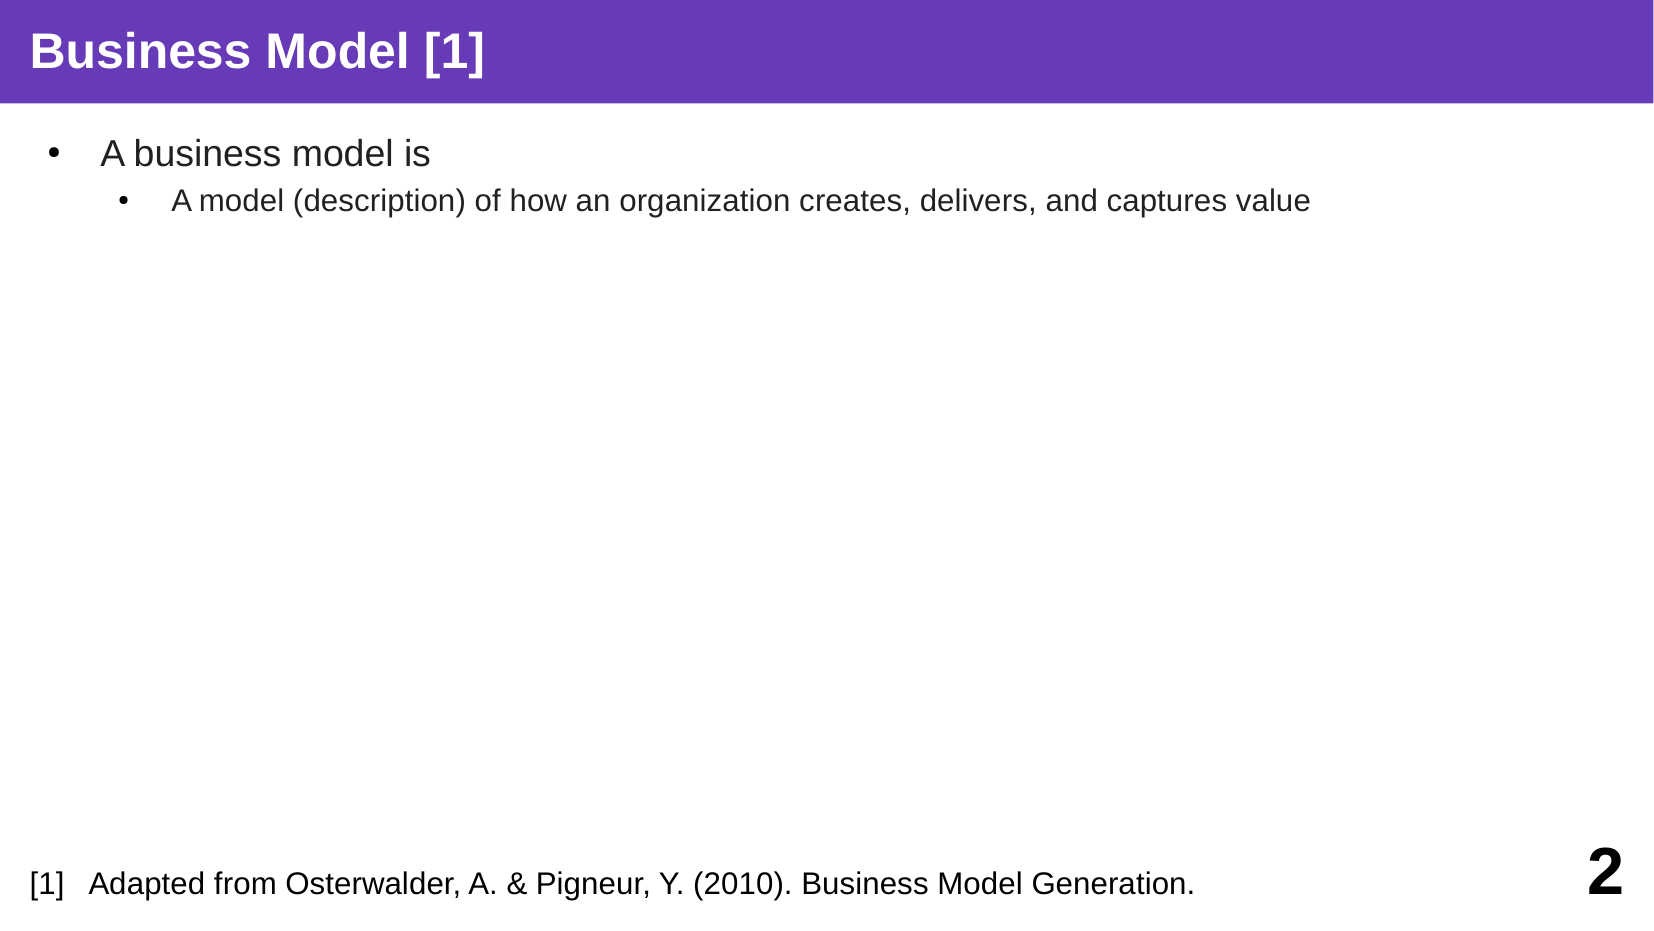

# Business Model [1]
A business model is
A model (description) of how an organization creates, delivers, and captures value
[1]	Adapted from Osterwalder, A. & Pigneur, Y. (2010). Business Model Generation.
Commercial Open Source Startups
2
© 2020 Dirk Riehle - Some Rights Reserved